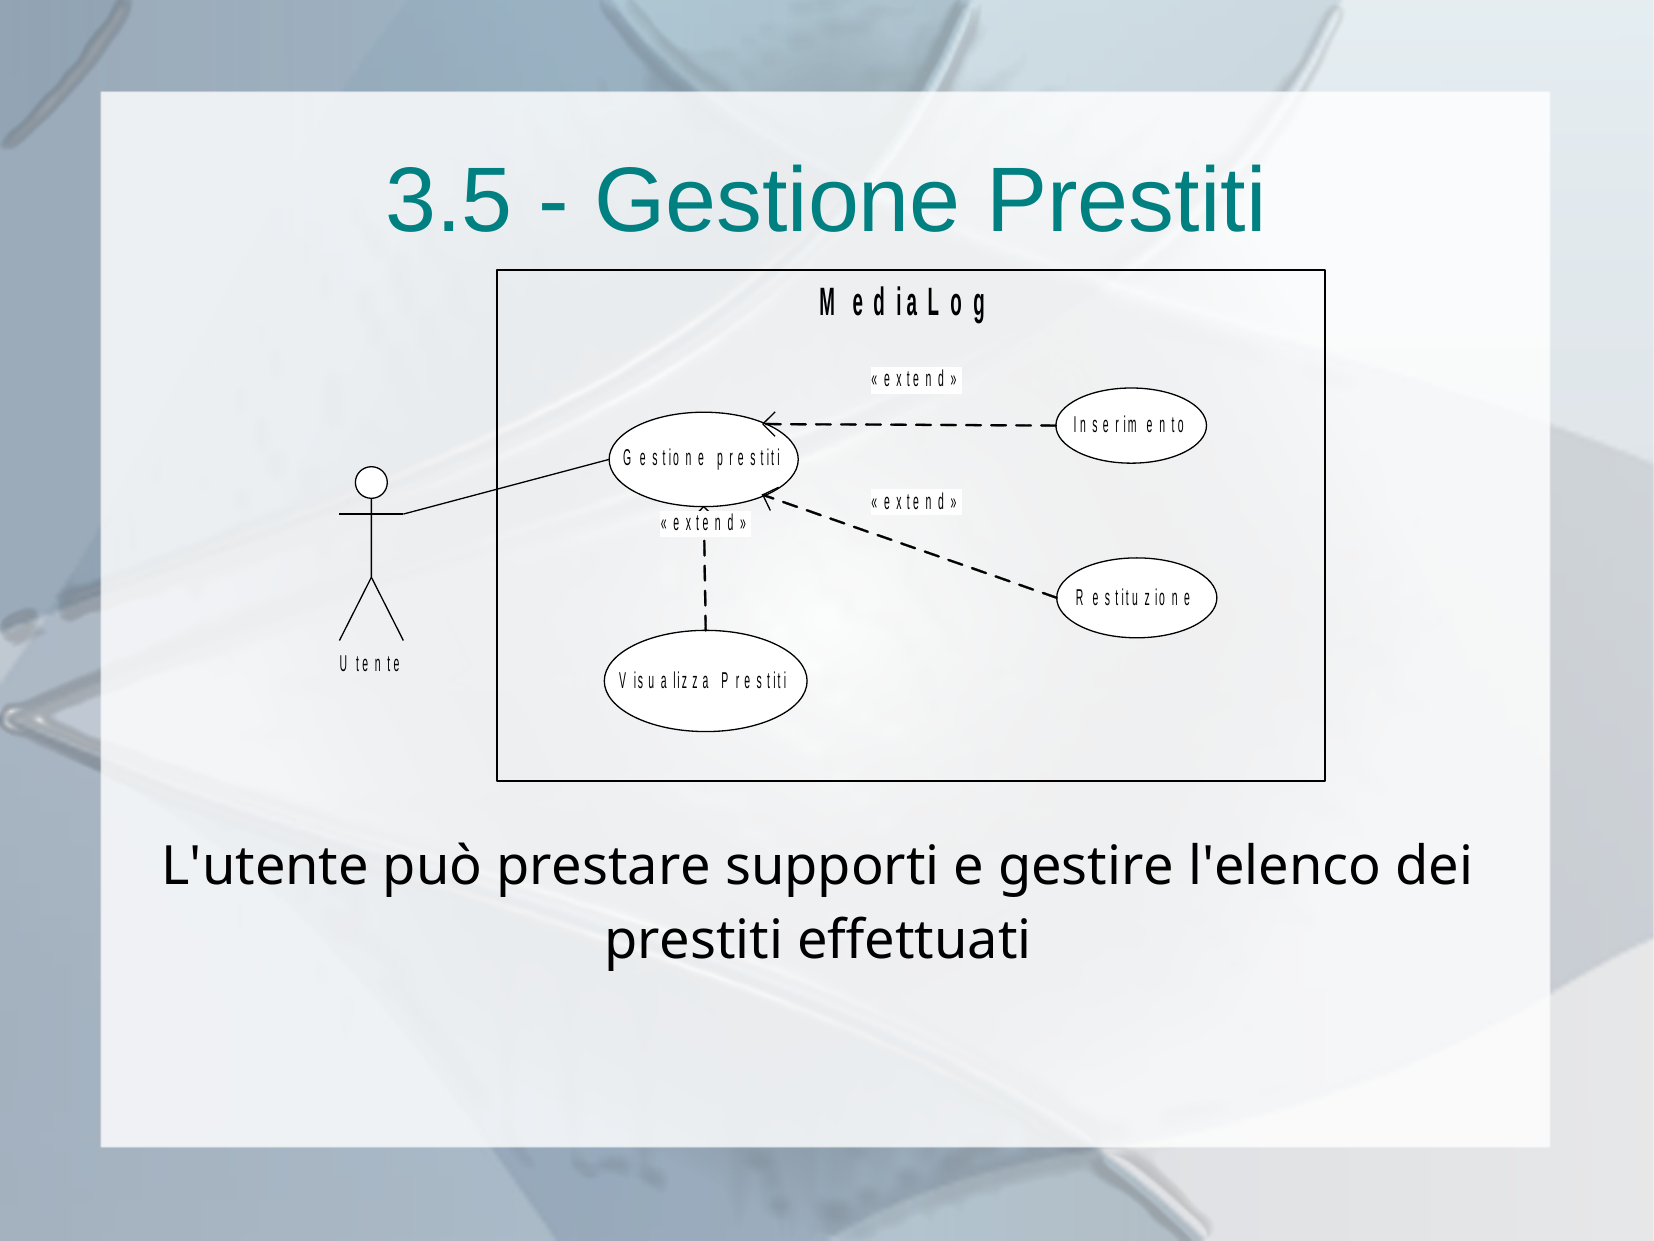

# 3.5 - Gestione Prestiti
L'utente può prestare supporti e gestire l'elenco dei prestiti effettuati